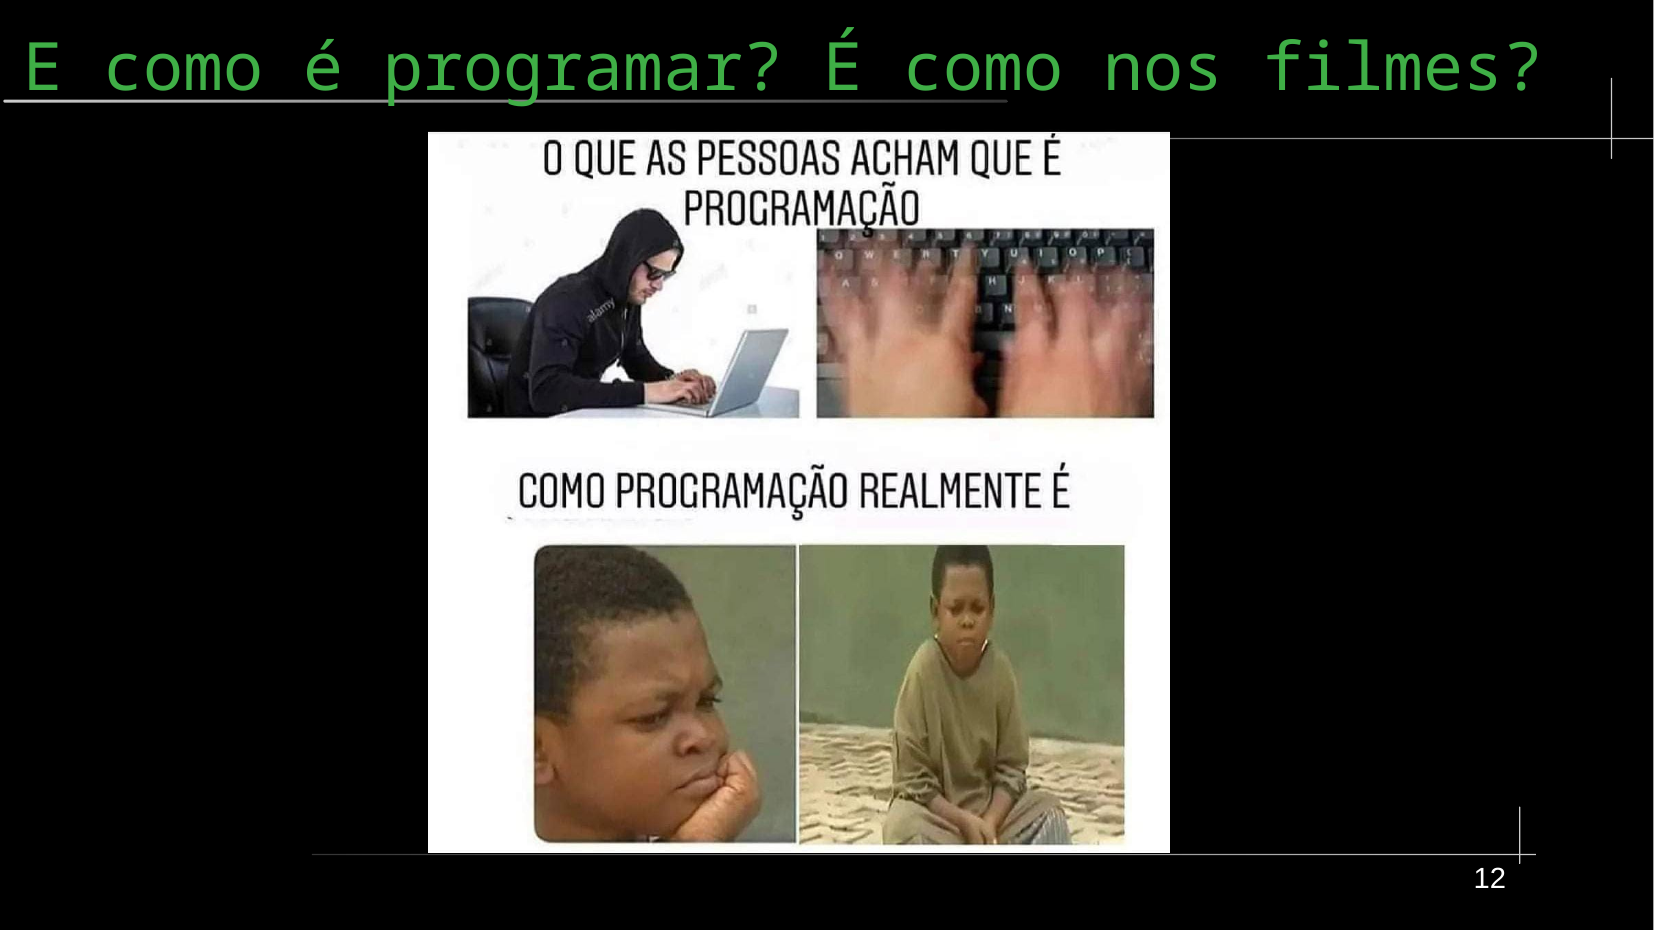

# E como é programar? É como nos filmes?
12